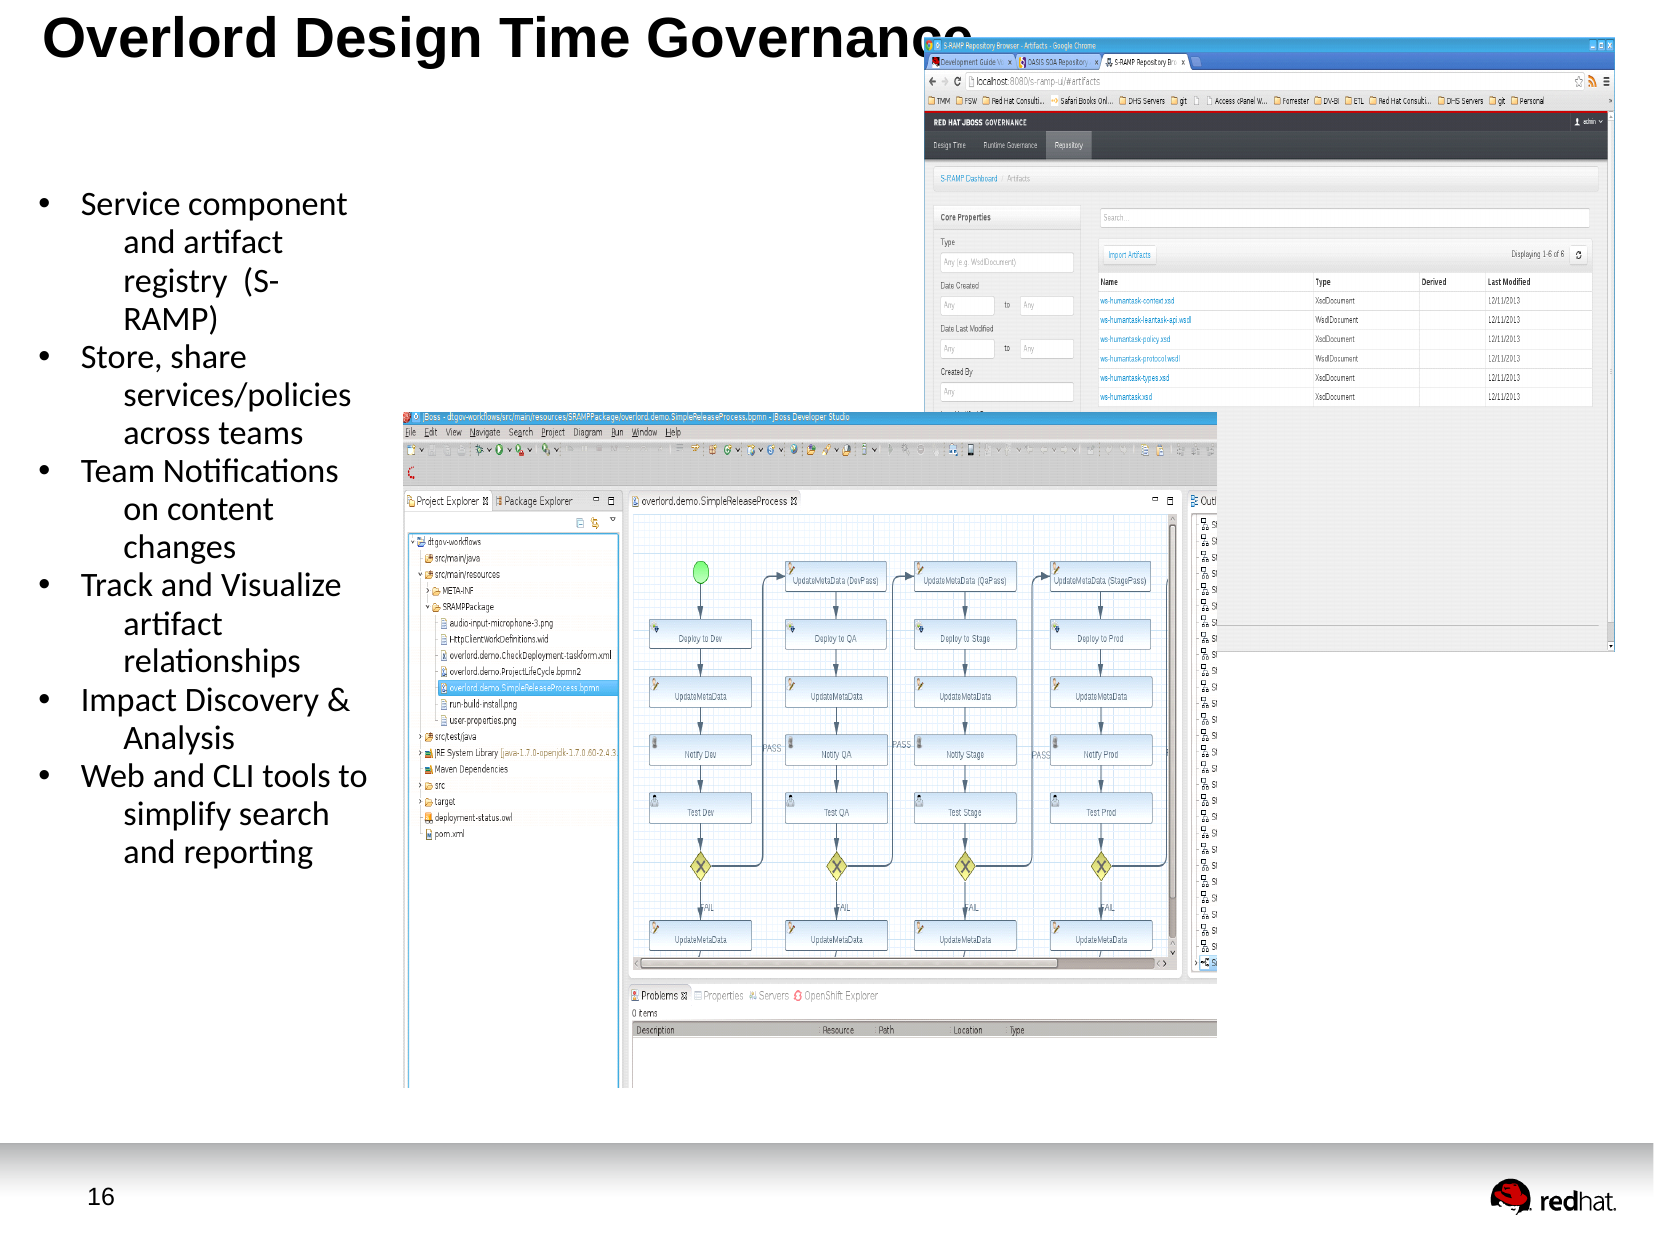

# Overlord Design Time Governance
Service component and artifact registry (S-RAMP)
Store, share services/policies across teams
Team Notifications on content changes
Track and Visualize artifact relationships
Impact Discovery & Analysis
Web and CLI tools to simplify search and reporting